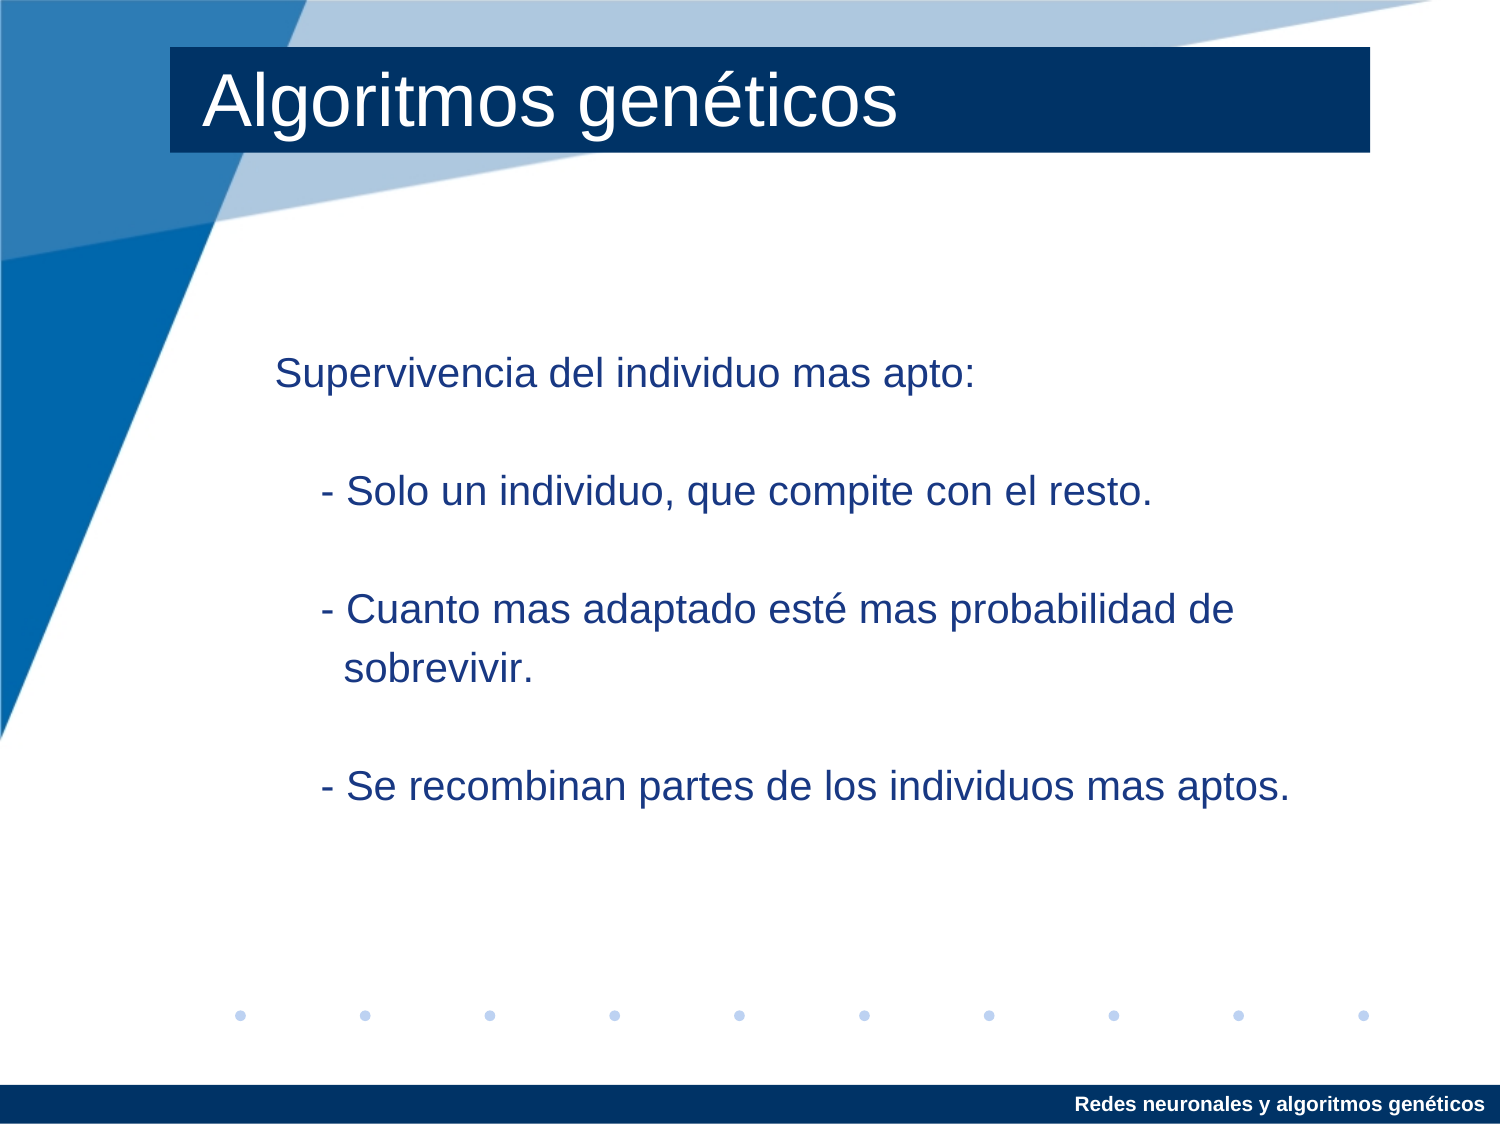

# Algoritmos genéticos
Supervivencia del individuo mas apto:
 - Solo un individuo, que compite con el resto.
 - Cuanto mas adaptado esté mas probabilidad de
 sobrevivir.
 - Se recombinan partes de los individuos mas aptos.